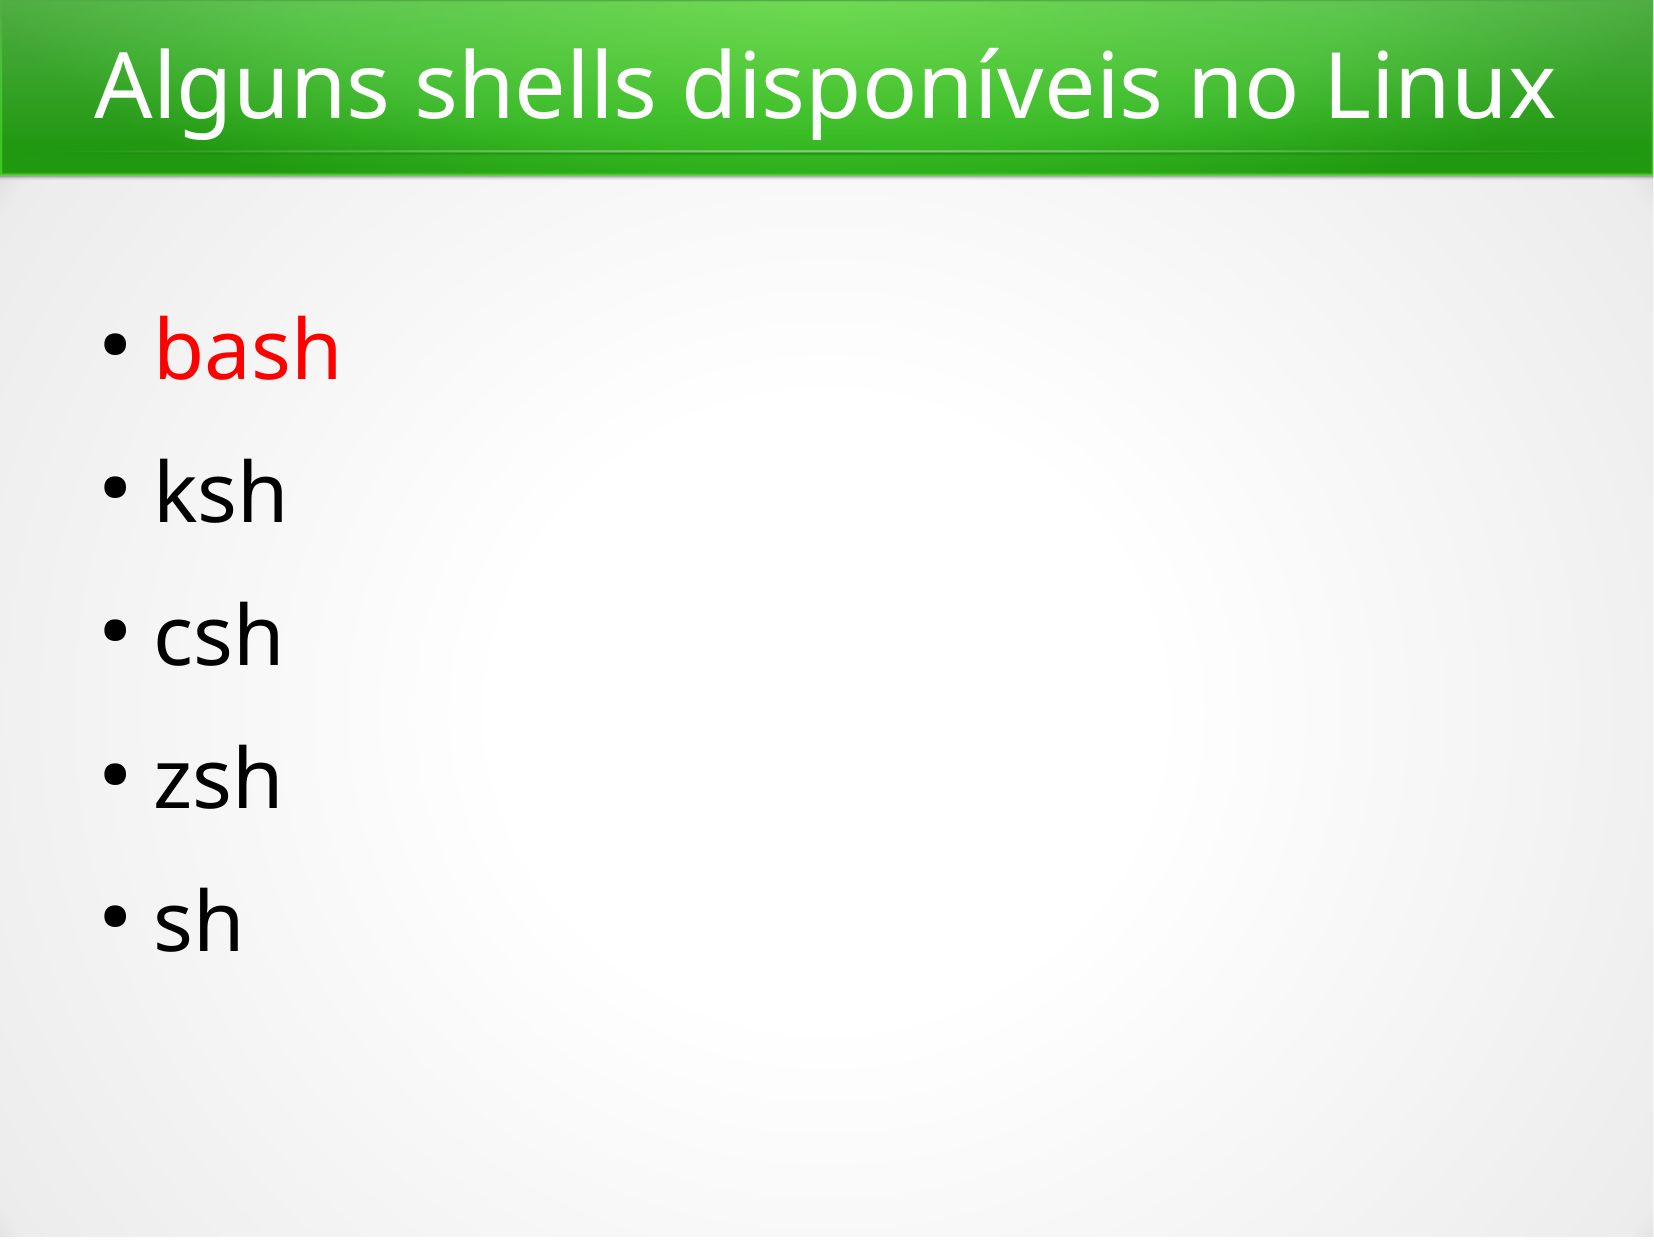

# Alguns shells disponíveis no Linux
bash
ksh
csh
zsh
sh